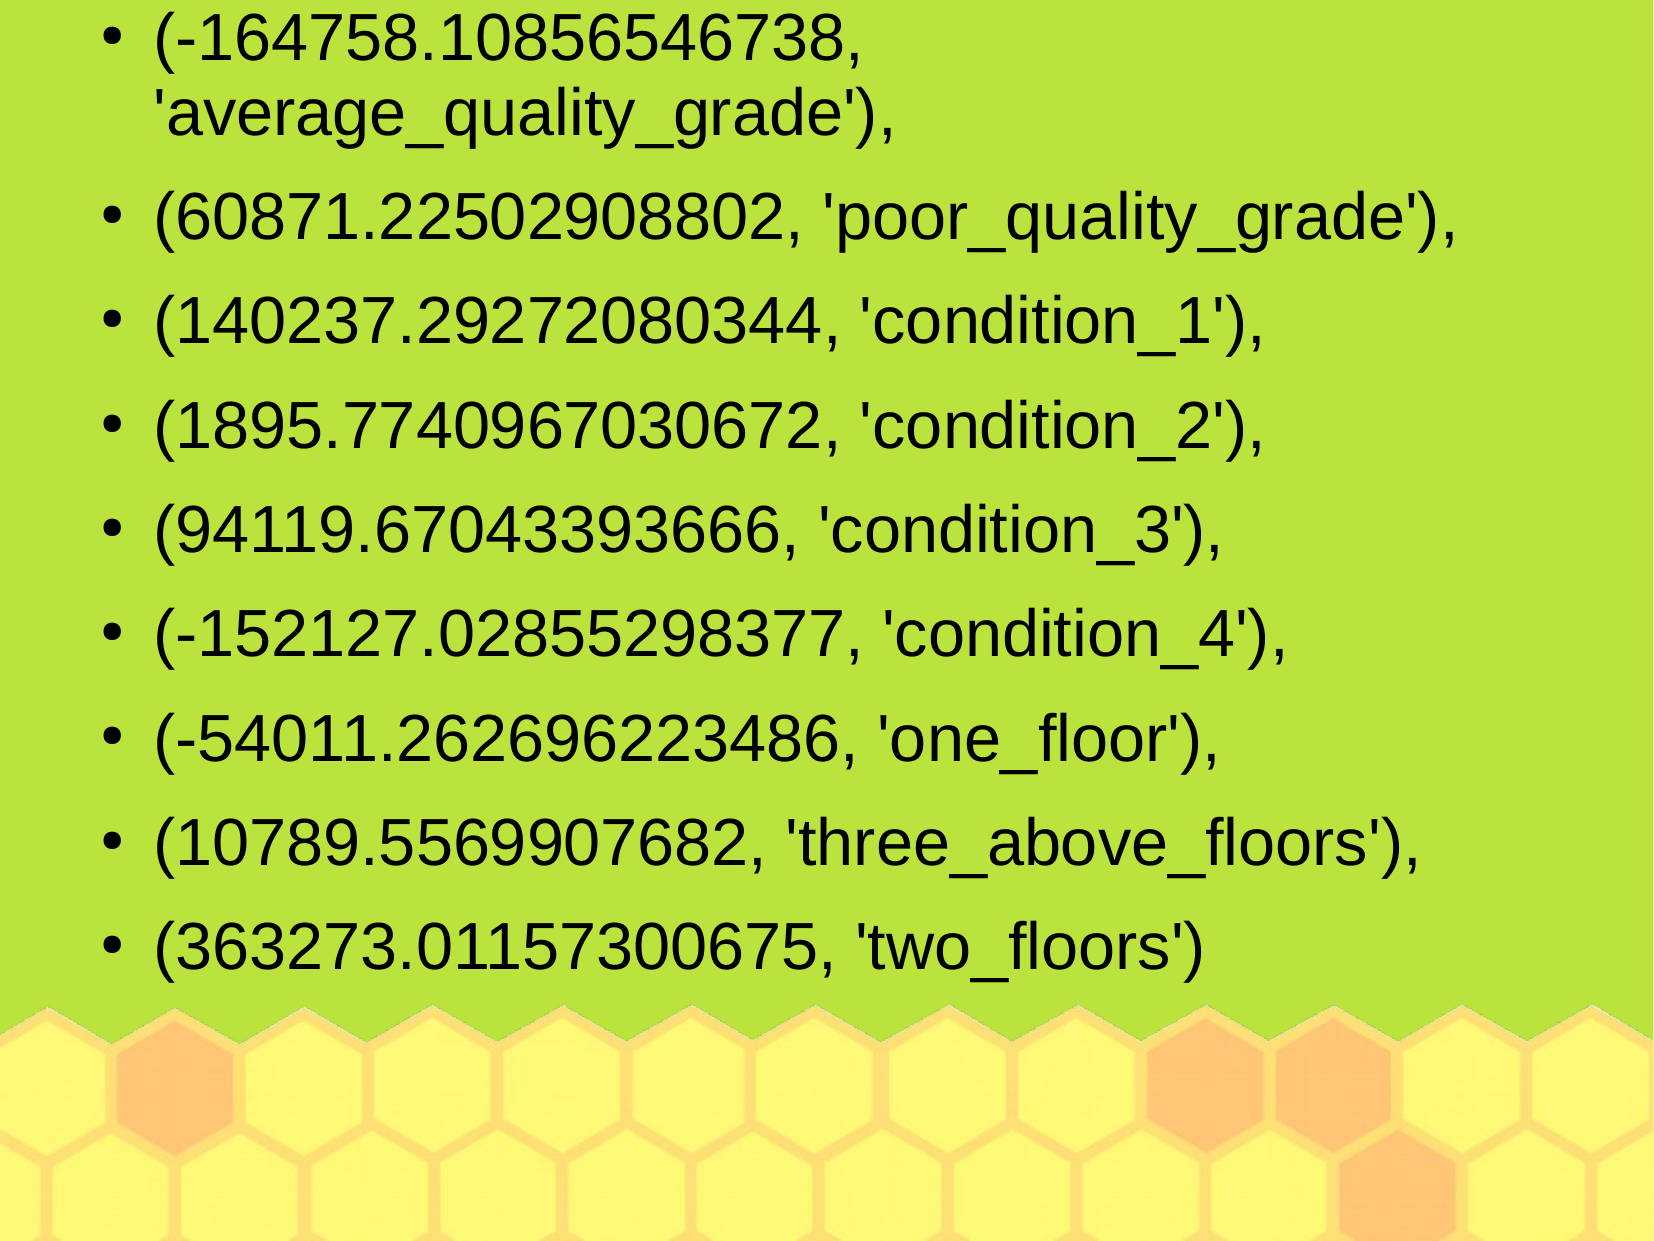

(-164758.10856546738, 'average_quality_grade'),
(60871.22502908802, 'poor_quality_grade'),
(140237.29272080344, 'condition_1'),
(1895.7740967030672, 'condition_2'),
(94119.67043393666, 'condition_3'),
(-152127.02855298377, 'condition_4'),
(-54011.262696223486, 'one_floor'),
(10789.5569907682, 'three_above_floors'),
(363273.01157300675, 'two_floors')
#